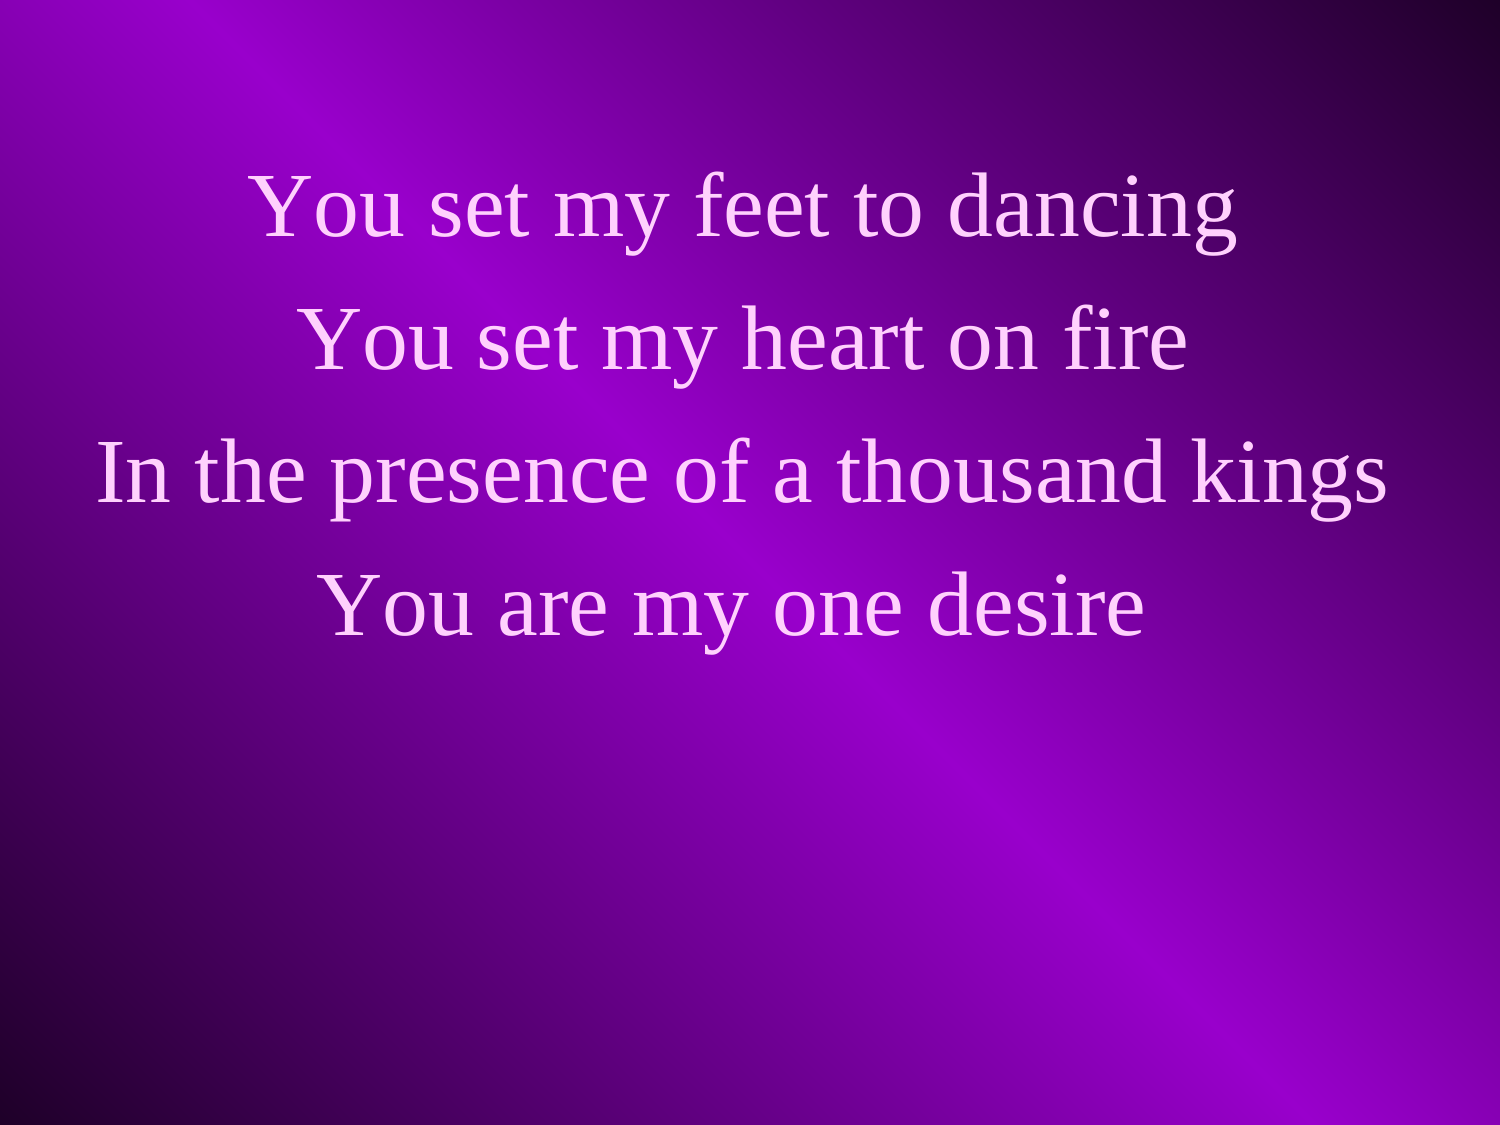

# You set my feet to dancing
You set my heart on fire
In the presence of a thousand kings
You are my one desire